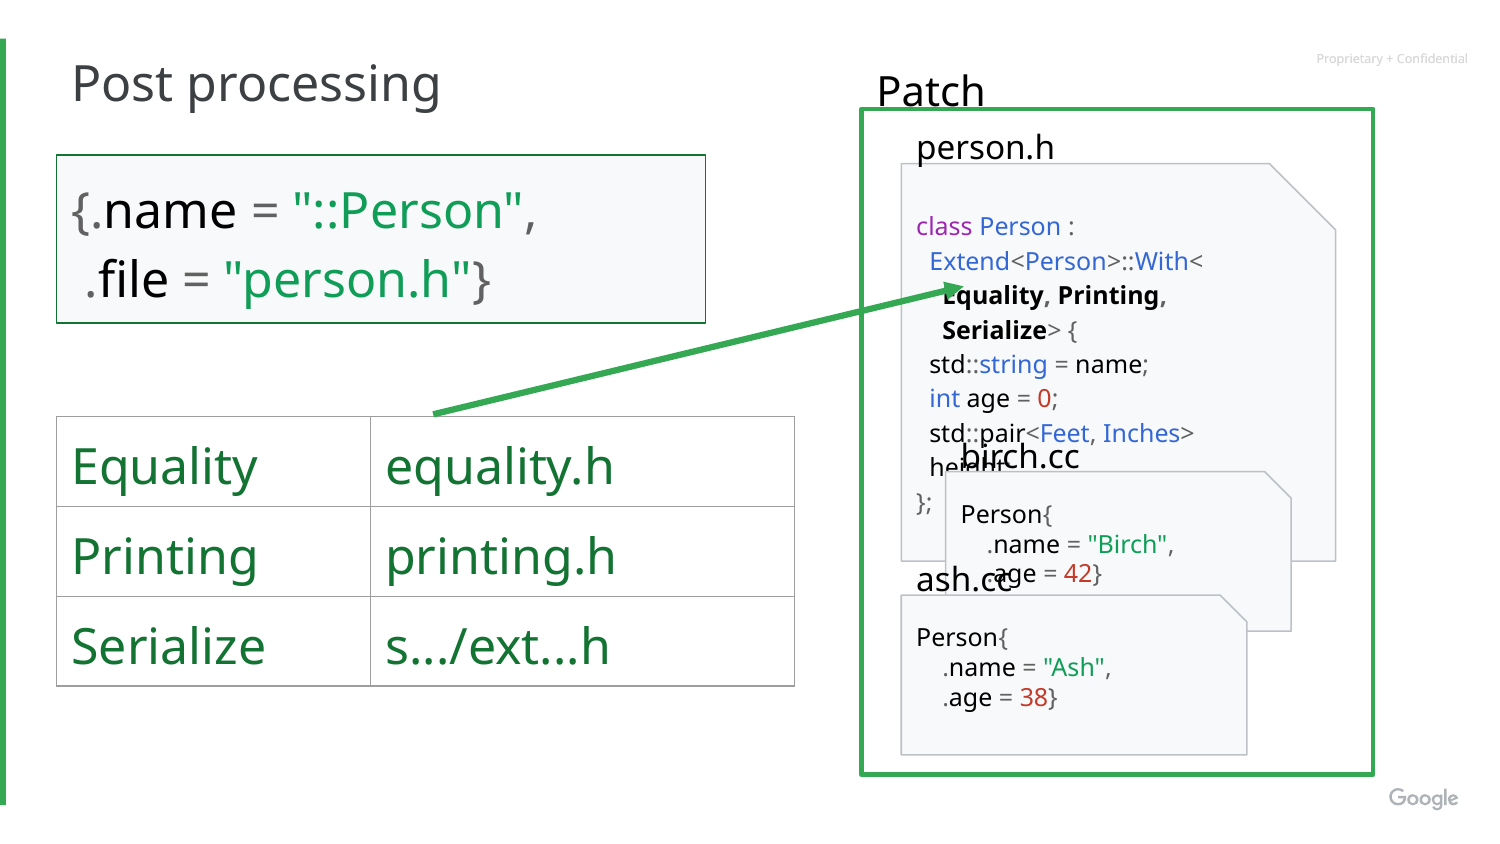

# Post processing
Patch
person.h
{.name = "::Person",
 .file = "person.h"}
class Person :
 Extend<Person>::With<
 Equality, Printing,
 Serialize> {
 std::string = name;
 int age = 0;
 std::pair<Feet, Inches>
 height;
};
| Equality | equality.h |
| --- | --- |
| Printing | printing.h |
| Serialize | s.../ext...h |
birch.cc
Person{
 .name = "Birch",
 .age = 42}
ash.cc
Person{
 .name = "Ash",
 .age = 38}